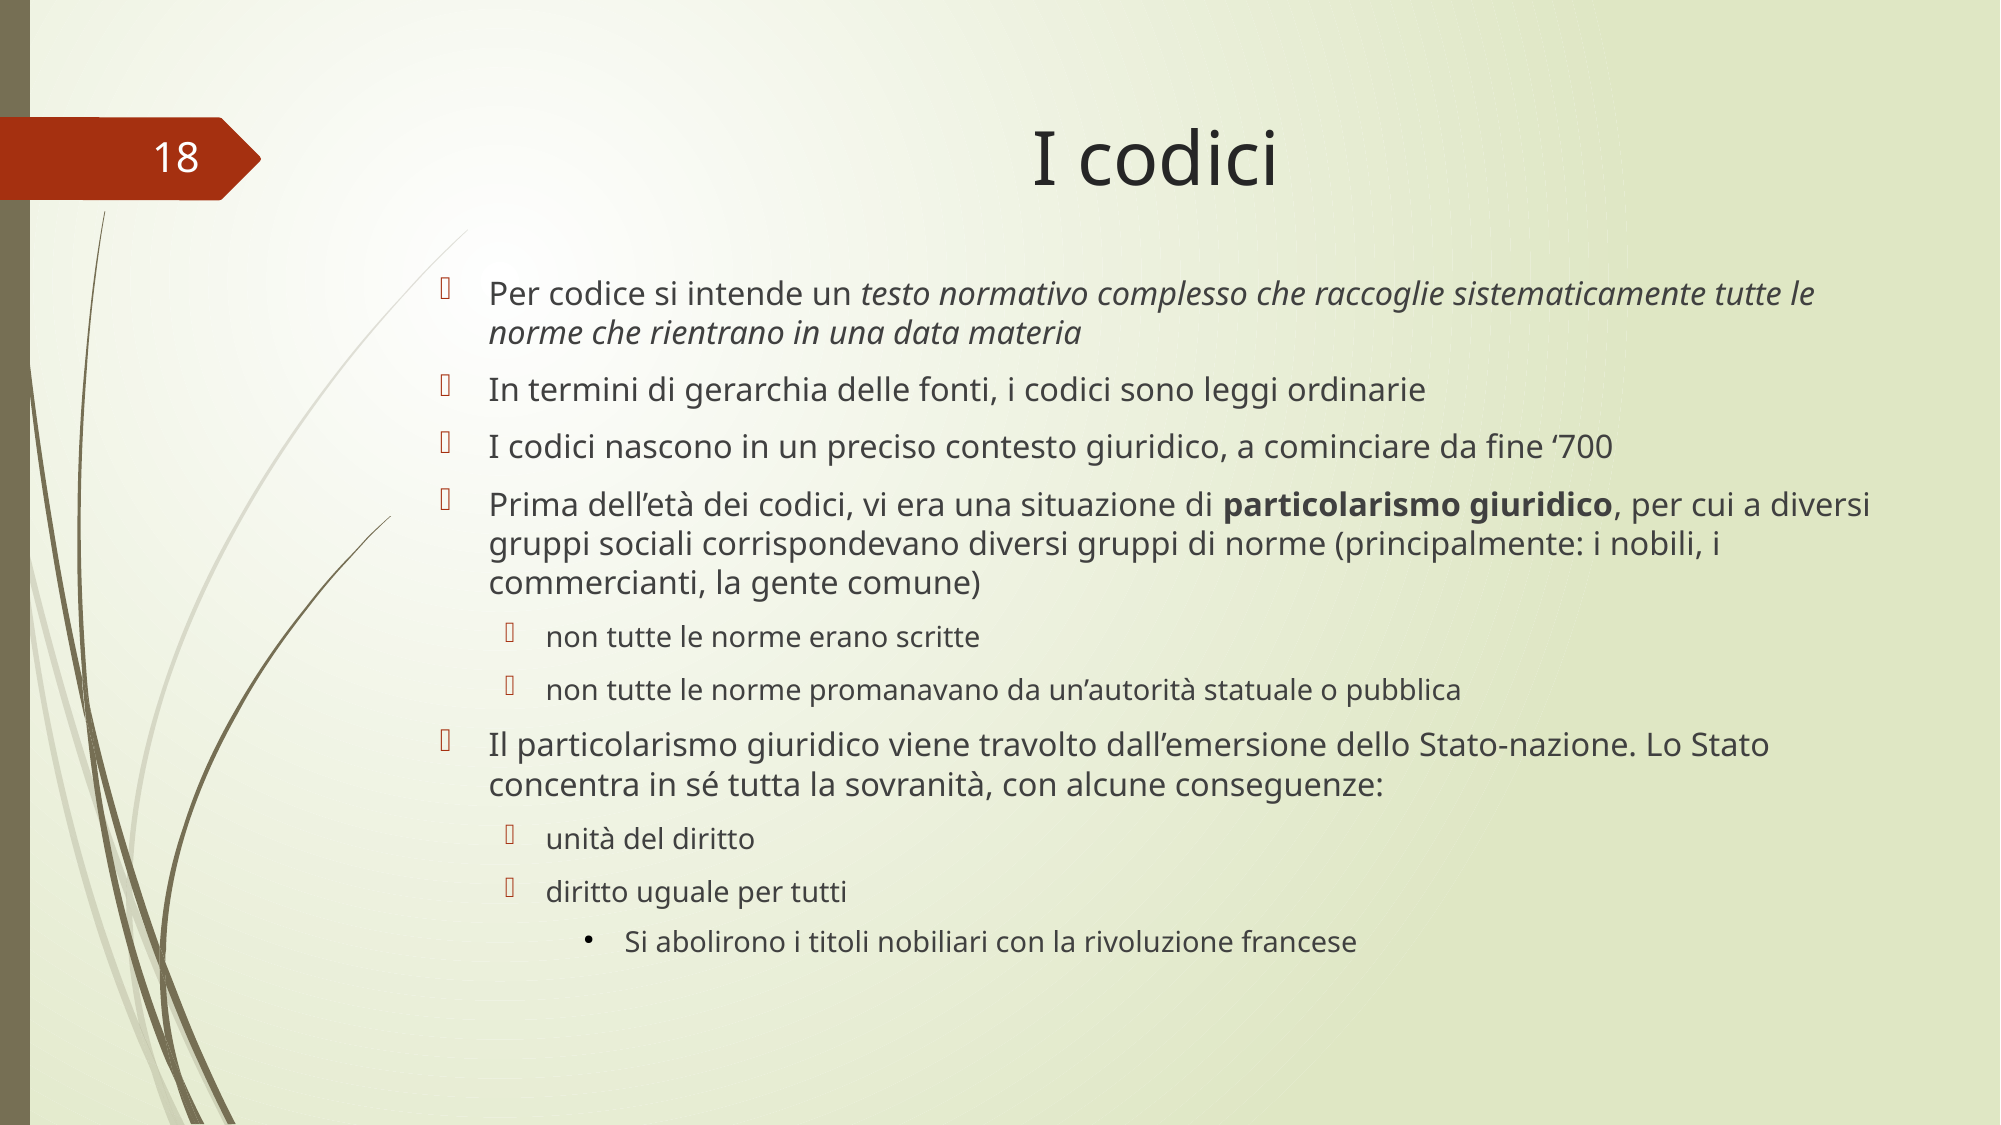

# I codici
Per codice si intende un testo normativo complesso che raccoglie sistematicamente tutte le norme che rientrano in una data materia
In termini di gerarchia delle fonti, i codici sono leggi ordinarie
I codici nascono in un preciso contesto giuridico, a cominciare da fine ‘700
Prima dell’età dei codici, vi era una situazione di particolarismo giuridico, per cui a diversi gruppi sociali corrispondevano diversi gruppi di norme (principalmente: i nobili, i commercianti, la gente comune)
non tutte le norme erano scritte
non tutte le norme promanavano da un’autorità statuale o pubblica
Il particolarismo giuridico viene travolto dall’emersione dello Stato-nazione. Lo Stato concentra in sé tutta la sovranità, con alcune conseguenze:
unità del diritto
diritto uguale per tutti
Si abolirono i titoli nobiliari con la rivoluzione francese